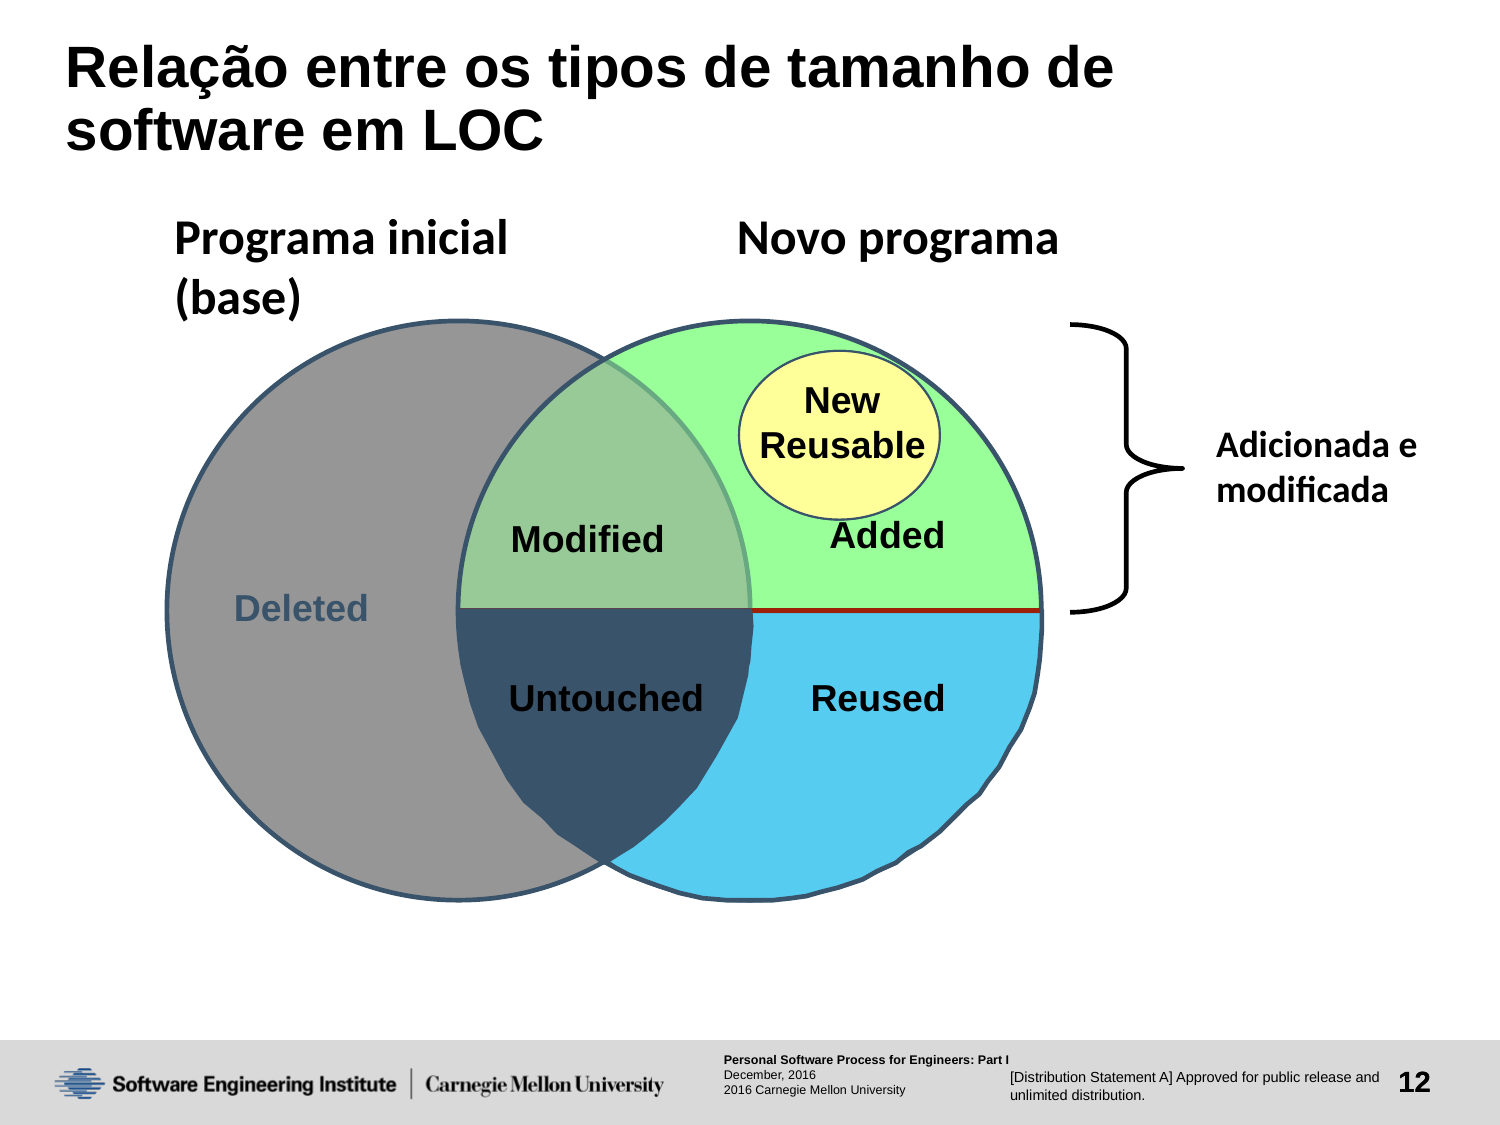

# Relação entre os tipos de tamanho de software em LOC
Programa inicial (base)
Novo programa
Adicionada e modificada